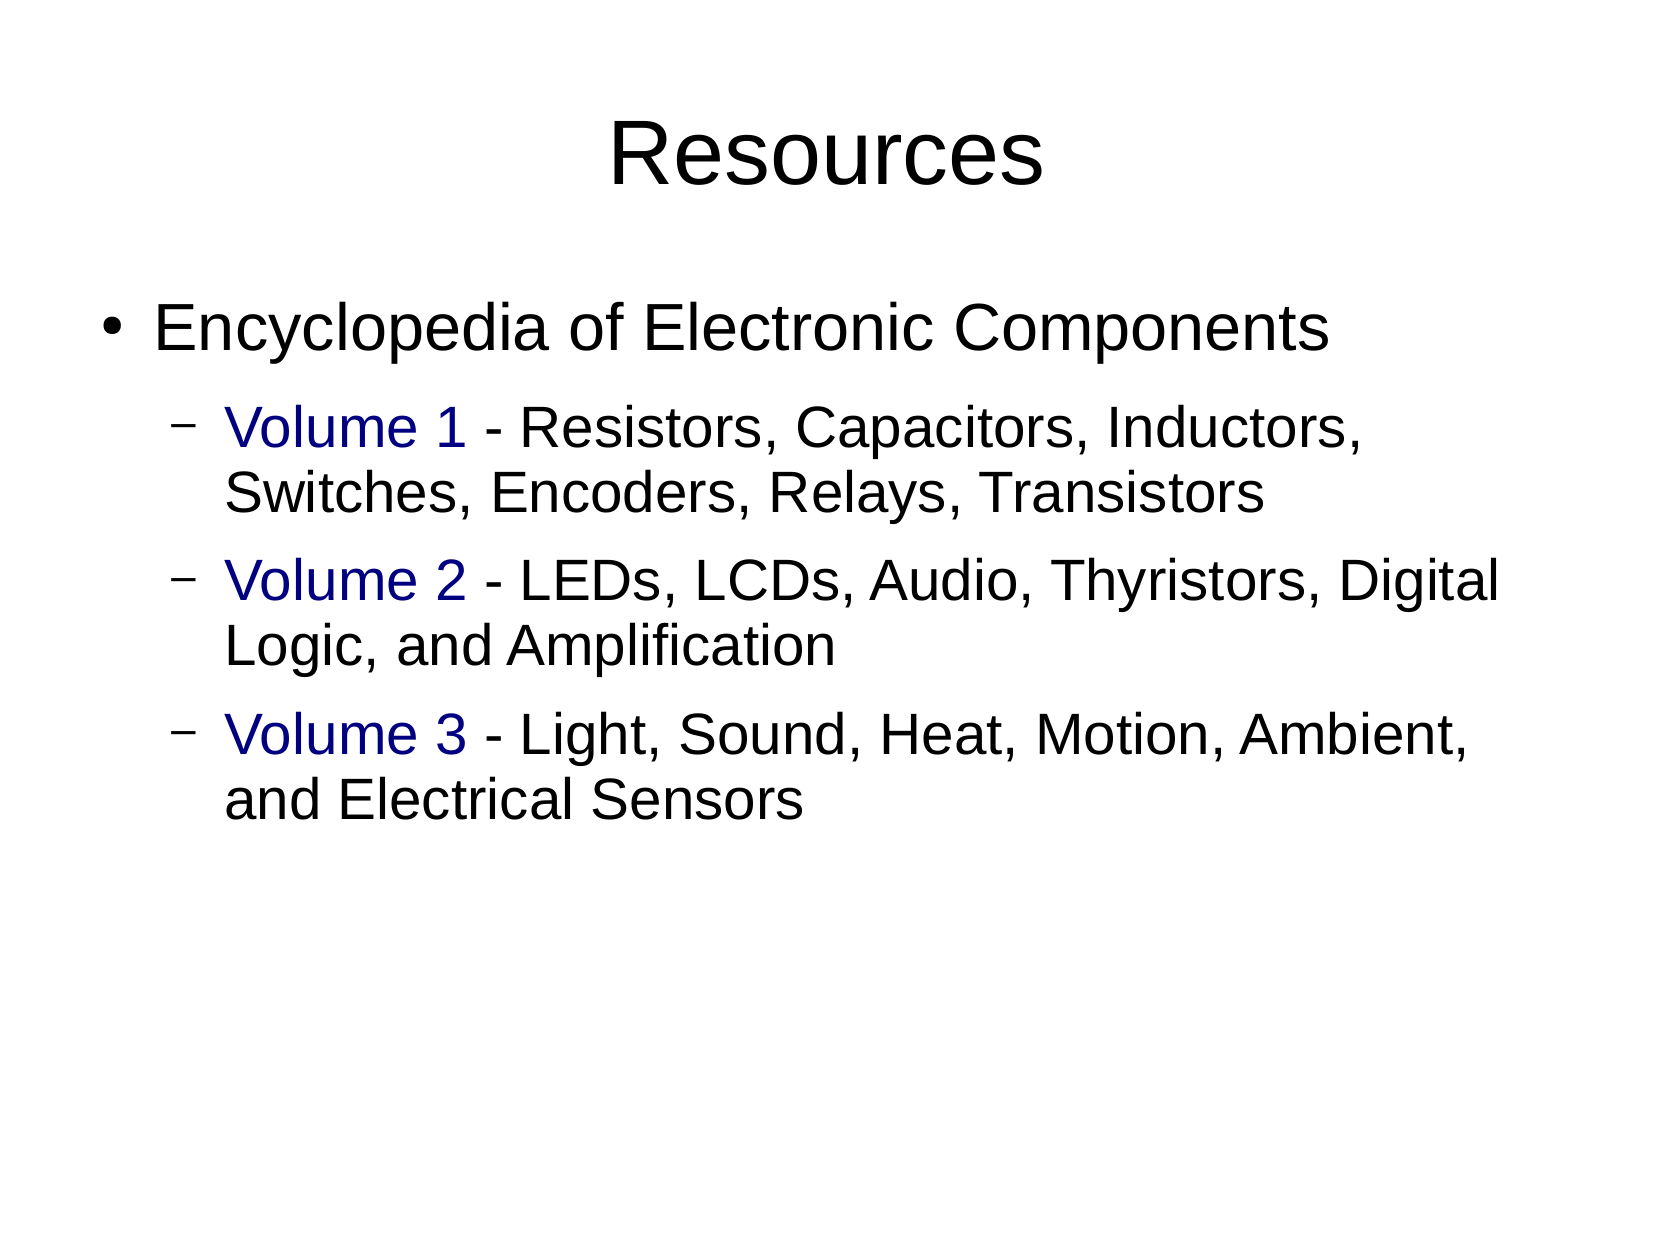

# Resources
Encyclopedia of Electronic Components
Volume 1 - Resistors, Capacitors, Inductors, Switches, Encoders, Relays, Transistors
Volume 2 - LEDs, LCDs, Audio, Thyristors, Digital Logic, and Amplification
Volume 3 - Light, Sound, Heat, Motion, Ambient, and Electrical Sensors